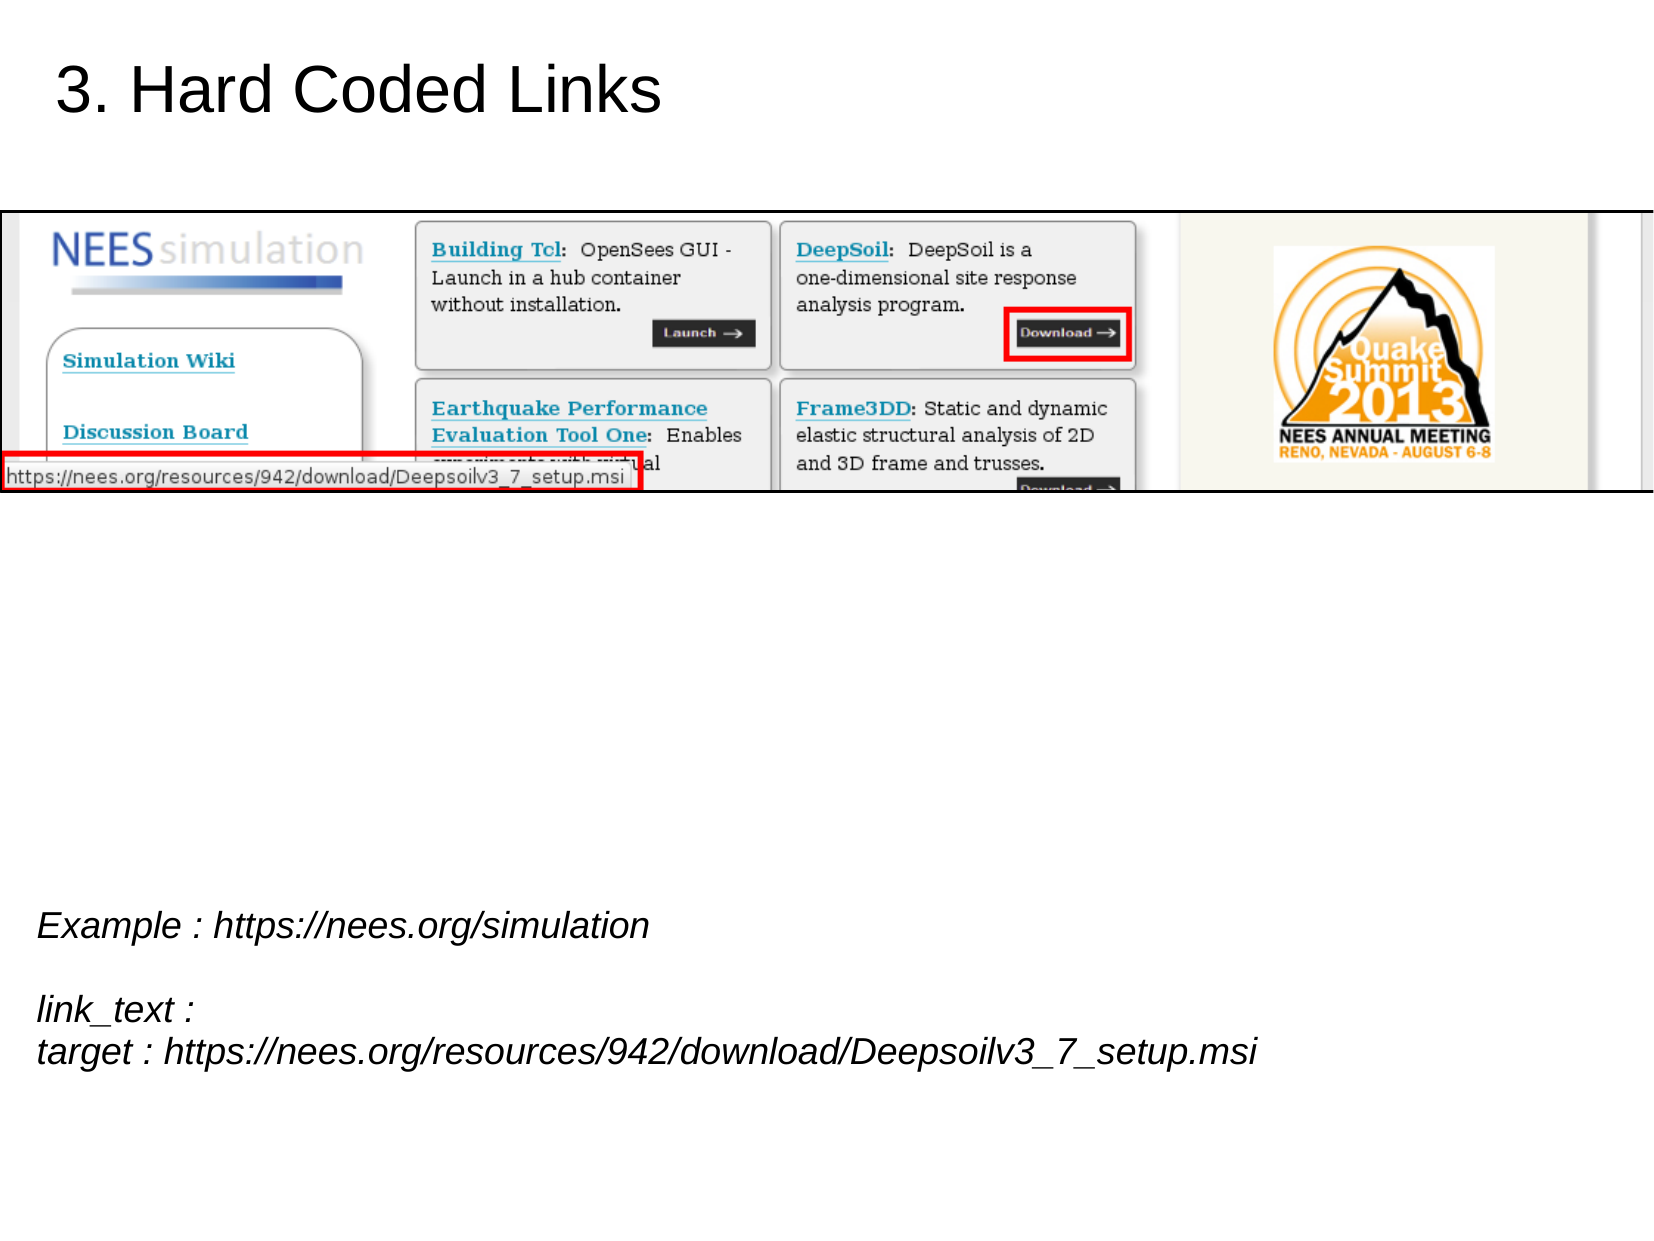

3. Hard Coded Links
Example : https://nees.org/simulation
link_text :
target : https://nees.org/resources/942/download/Deepsoilv3_7_setup.msi